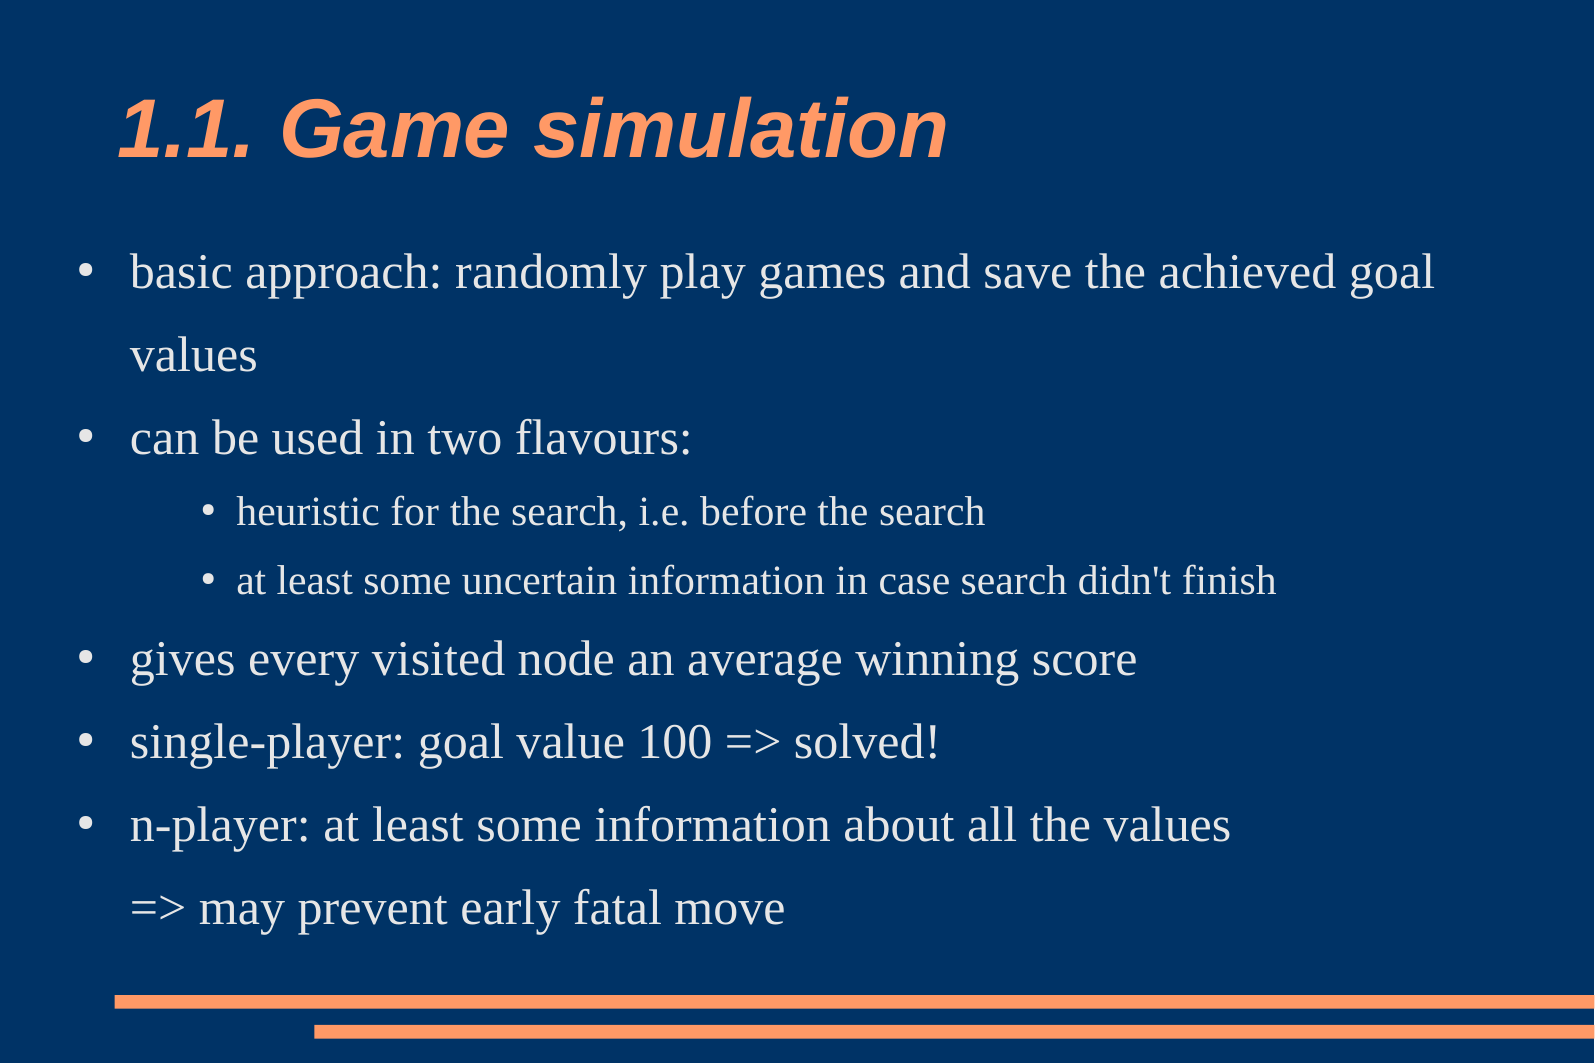

# 1.1. Game simulation
basic approach: randomly play games and save the achieved goal values
can be used in two flavours:
heuristic for the search, i.e. before the search
at least some uncertain information in case search didn't finish
gives every visited node an average winning score
single-player: goal value 100 => solved!
n-player: at least some information about all the values
=> may prevent early fatal move